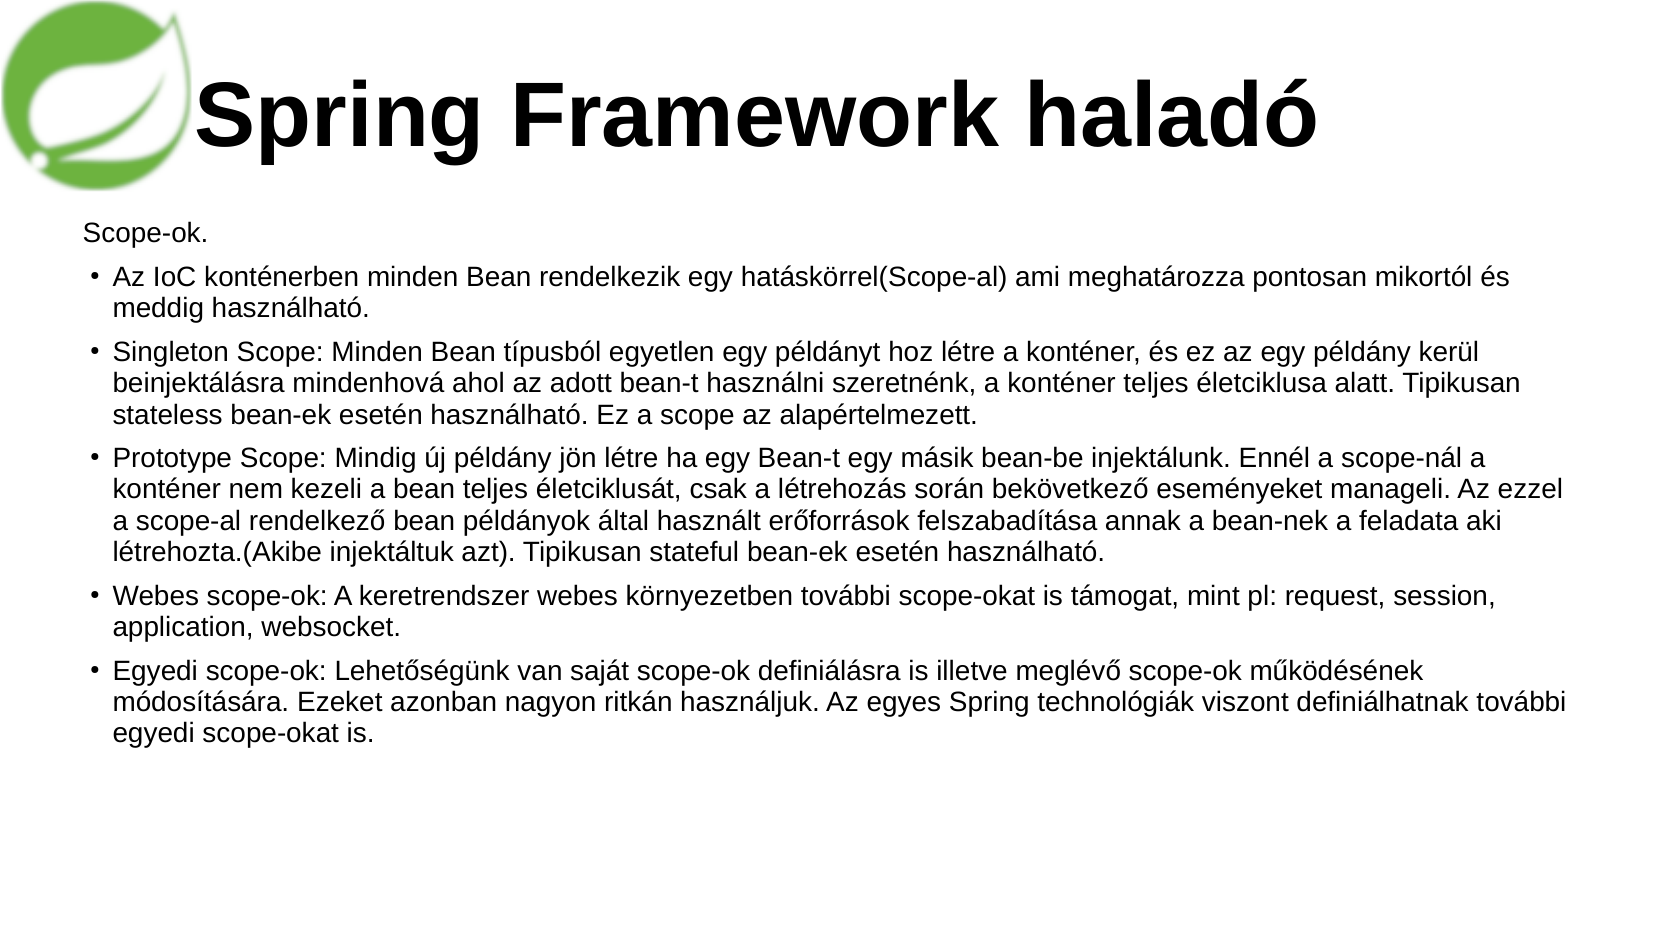

# Spring Framework haladó
Scope-ok.
Az IoC konténerben minden Bean rendelkezik egy hatáskörrel(Scope-al) ami meghatározza pontosan mikortól és meddig használható.
Singleton Scope: Minden Bean típusból egyetlen egy példányt hoz létre a konténer, és ez az egy példány kerül beinjektálásra mindenhová ahol az adott bean-t használni szeretnénk, a konténer teljes életciklusa alatt. Tipikusan stateless bean-ek esetén használható. Ez a scope az alapértelmezett.
Prototype Scope: Mindig új példány jön létre ha egy Bean-t egy másik bean-be injektálunk. Ennél a scope-nál a konténer nem kezeli a bean teljes életciklusát, csak a létrehozás során bekövetkező eseményeket manageli. Az ezzel a scope-al rendelkező bean példányok által használt erőforrások felszabadítása annak a bean-nek a feladata aki létrehozta.(Akibe injektáltuk azt). Tipikusan stateful bean-ek esetén használható.
Webes scope-ok: A keretrendszer webes környezetben további scope-okat is támogat, mint pl: request, session, application, websocket.
Egyedi scope-ok: Lehetőségünk van saját scope-ok definiálásra is illetve meglévő scope-ok működésének módosítására. Ezeket azonban nagyon ritkán használjuk. Az egyes Spring technológiák viszont definiálhatnak további egyedi scope-okat is.